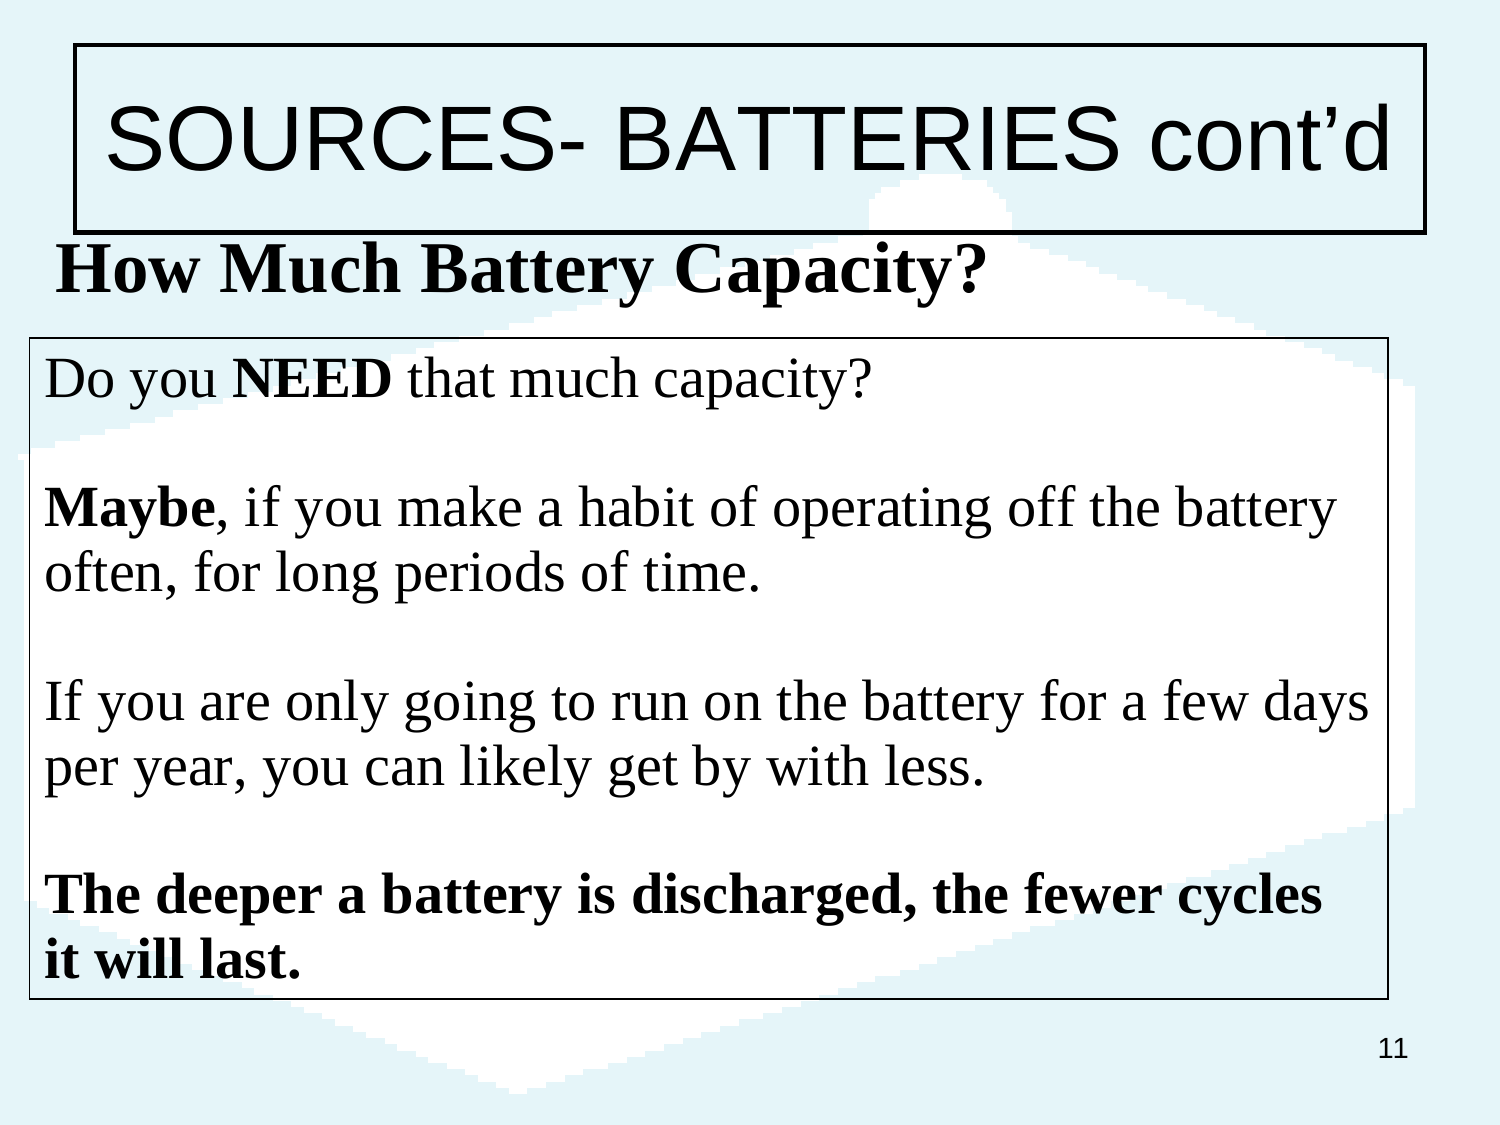

# SOURCES- BATTERIES cont’d
How Much Battery Capacity?
Do you NEED that much capacity?
Maybe, if you make a habit of operating off the battery
often, for long periods of time.
If you are only going to run on the battery for a few days per year, you can likely get by with less.
The deeper a battery is discharged, the fewer cycles it will last.
11